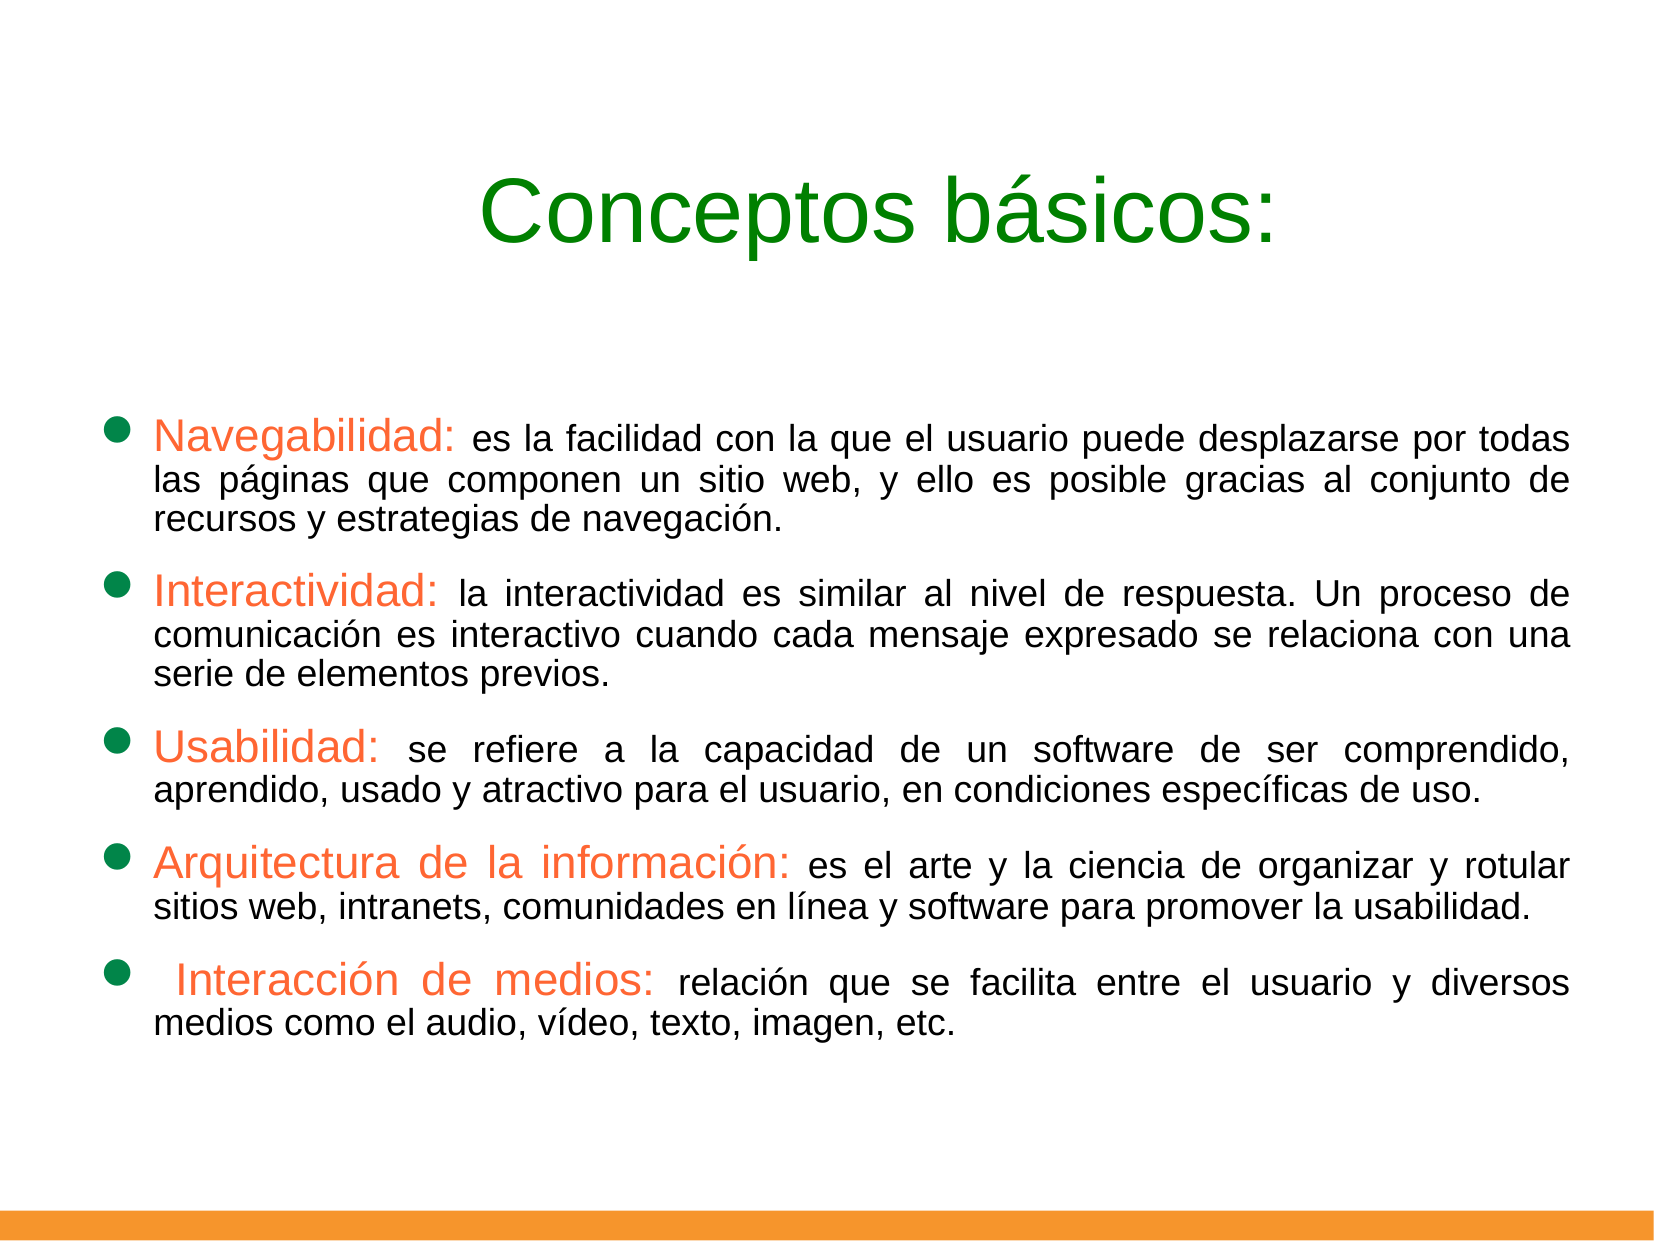

# Conceptos básicos:
Navegabilidad: es la facilidad con la que el usuario puede desplazarse por todas las páginas que componen un sitio web, y ello es posible gracias al conjunto de recursos y estrategias de navegación.
Interactividad: la interactividad es similar al nivel de respuesta. Un proceso de comunicación es interactivo cuando cada mensaje expresado se relaciona con una serie de elementos previos.
Usabilidad: se refiere a la capacidad de un software de ser comprendido, aprendido, usado y atractivo para el usuario, en condiciones específicas de uso.
Arquitectura de la información: es el arte y la ciencia de organizar y rotular sitios web, intranets, comunidades en línea y software para promover la usabilidad.
 Interacción de medios: relación que se facilita entre el usuario y diversos medios como el audio, vídeo, texto, imagen, etc.